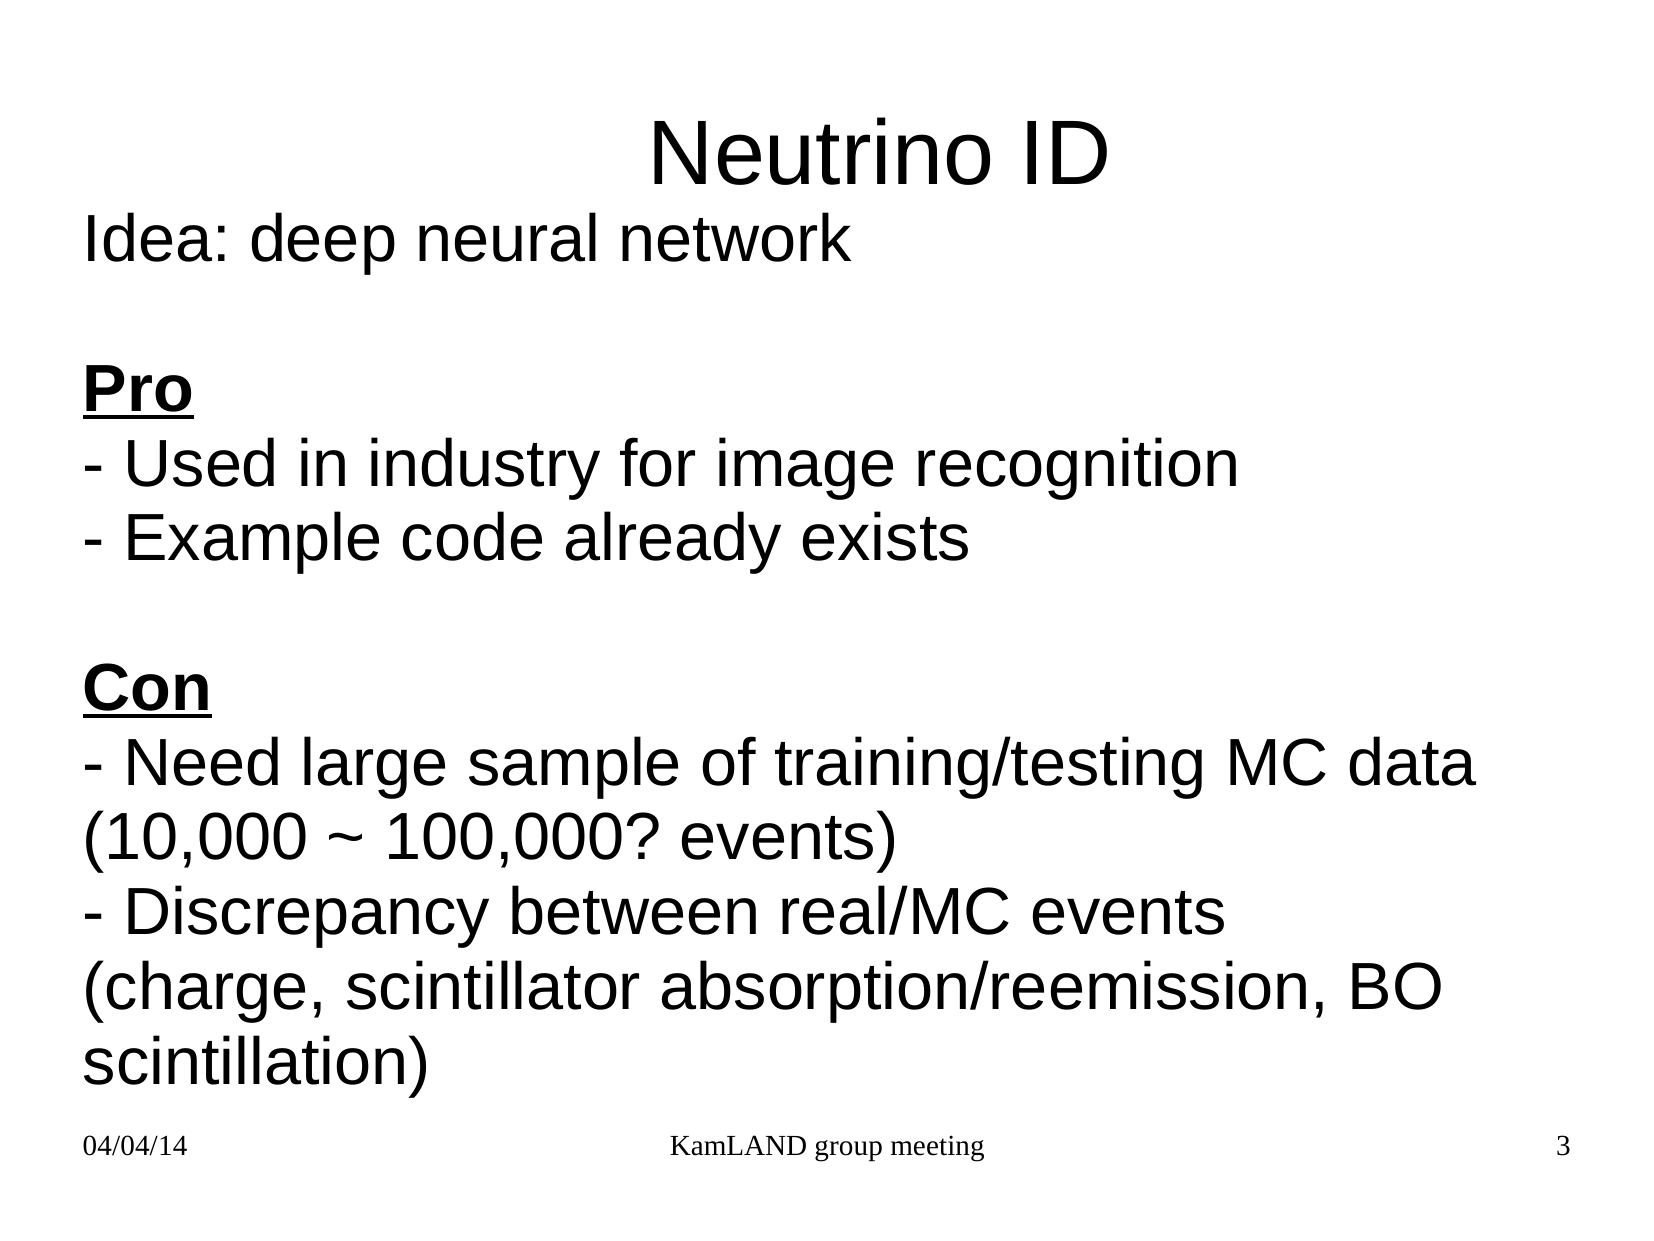

Neutrino ID
# Idea: deep neural network
Pro
- Used in industry for image recognition
- Example code already exists
Con
- Need large sample of training/testing MC data (10,000 ~ 100,000? events)
- Discrepancy between real/MC events
(charge, scintillator absorption/reemission, BO scintillation)
04/04/14
KamLAND group meeting
3